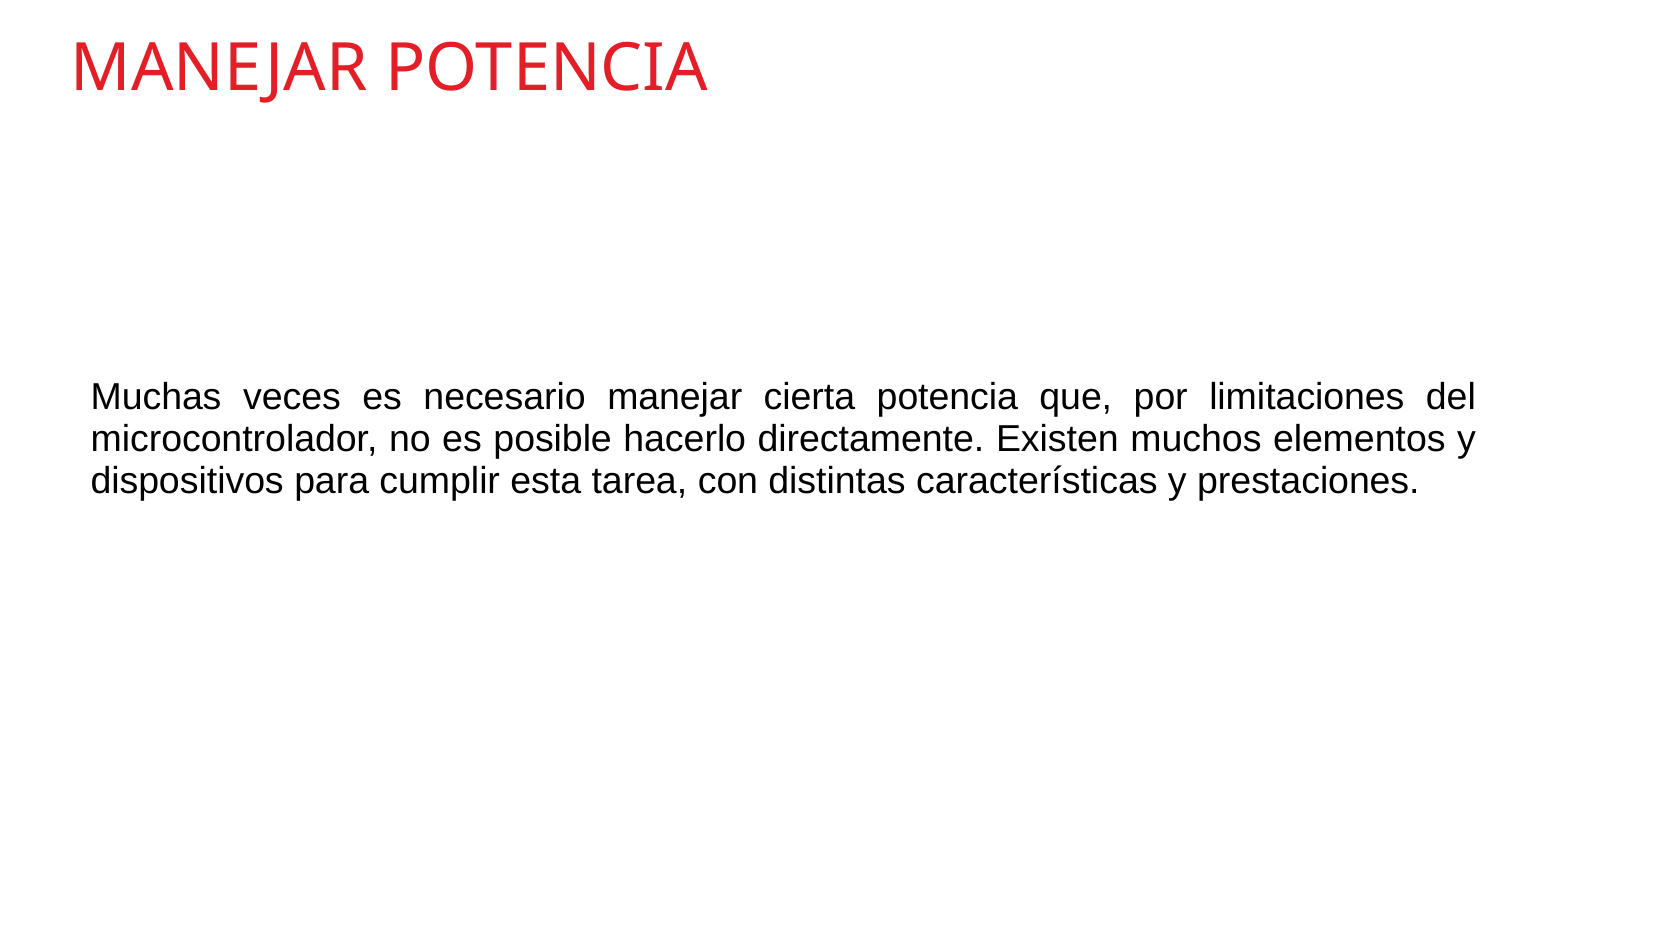

# MANEJAR POTENCIA
Muchas veces es necesario manejar cierta potencia que, por limitaciones del microcontrolador, no es posible hacerlo directamente. Existen muchos elementos y dispositivos para cumplir esta tarea, con distintas características y prestaciones.